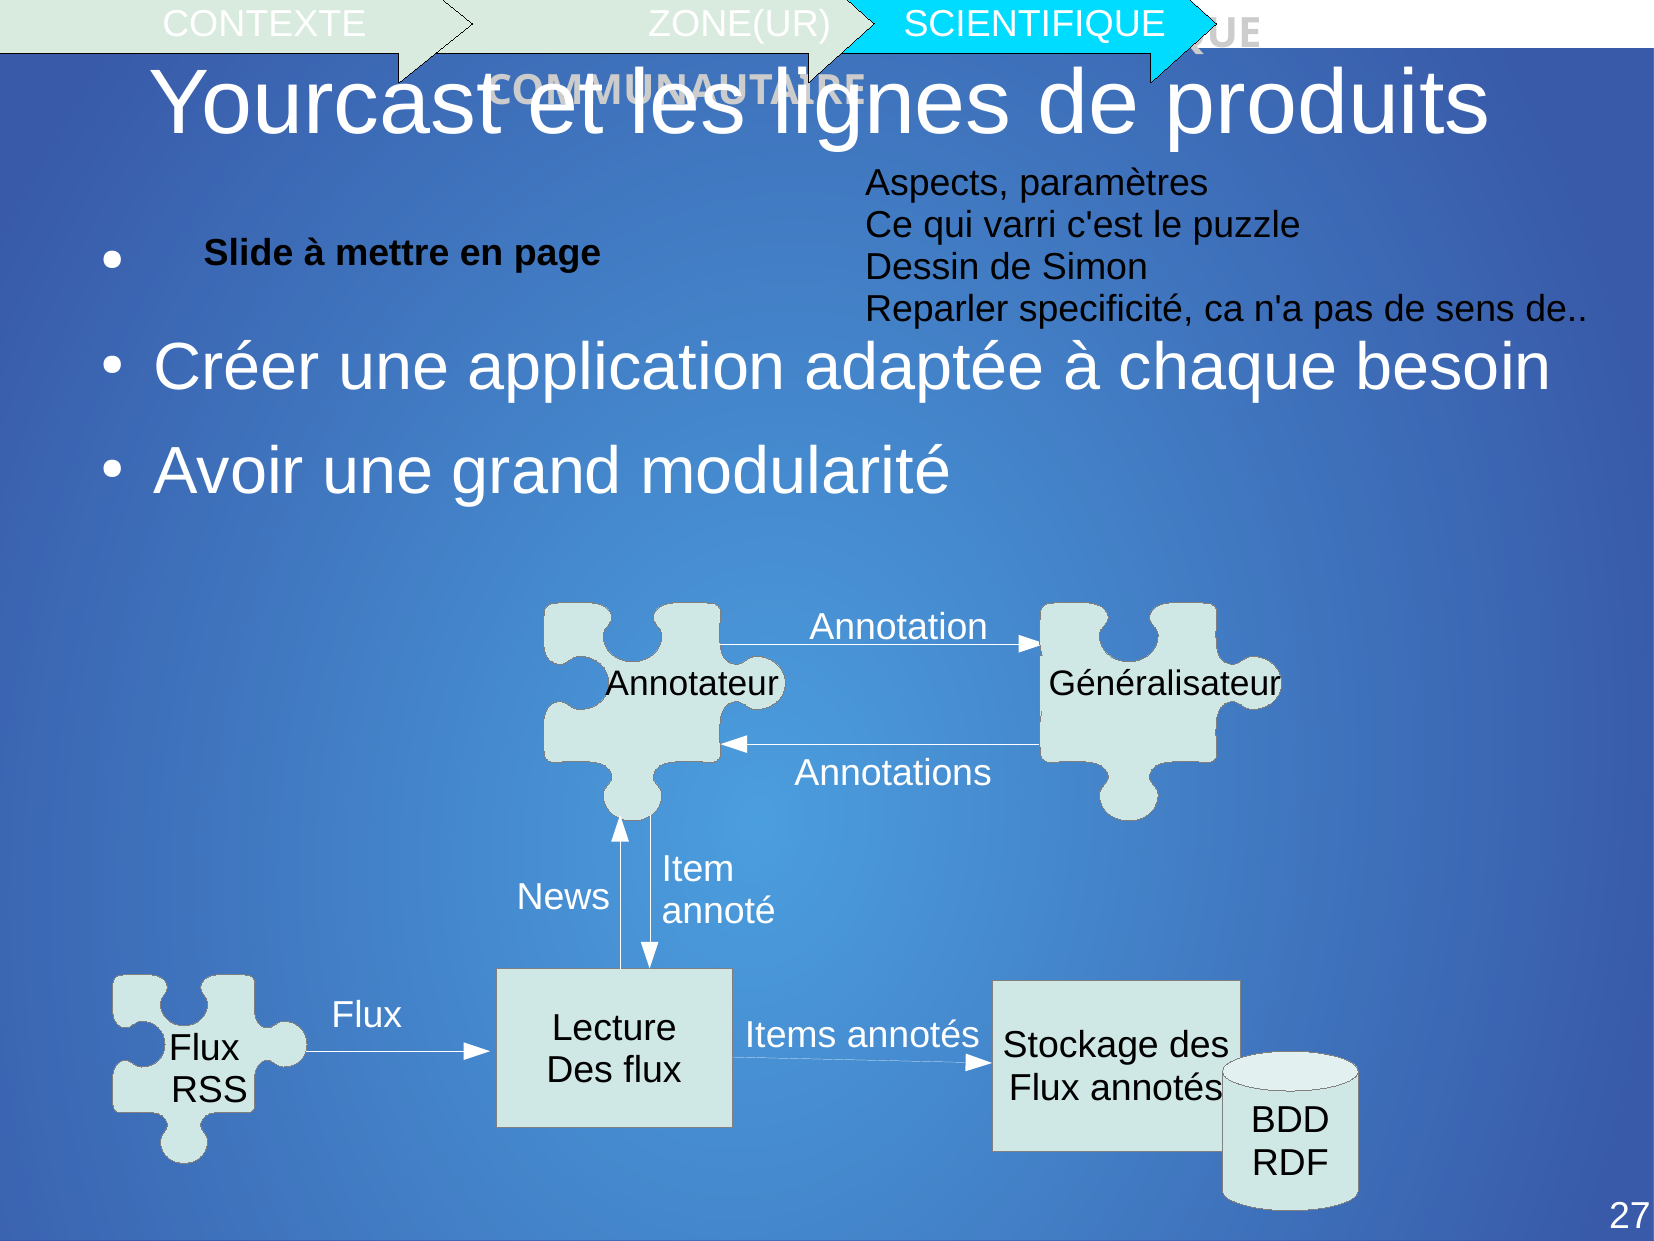

CONTEXTE
 ZONE(UR)
 SCIENTIFIQUE
# Yourcast et les lignes de produits
Aspects, paramètres
Ce qui varri c'est le puzzle
Dessin de Simon
Reparler specificité, ca n'a pas de sens de..
Créer une application adaptée à chaque besoin
Avoir une grand modularité
Slide à mettre en page
Annotation
Annotateur
Généralisateur
Annotations
Item annoté
News
Lecture
Des flux
Flux
RSS
Stockage des
Flux annotés
Flux
Items annotés
BDD
RDF